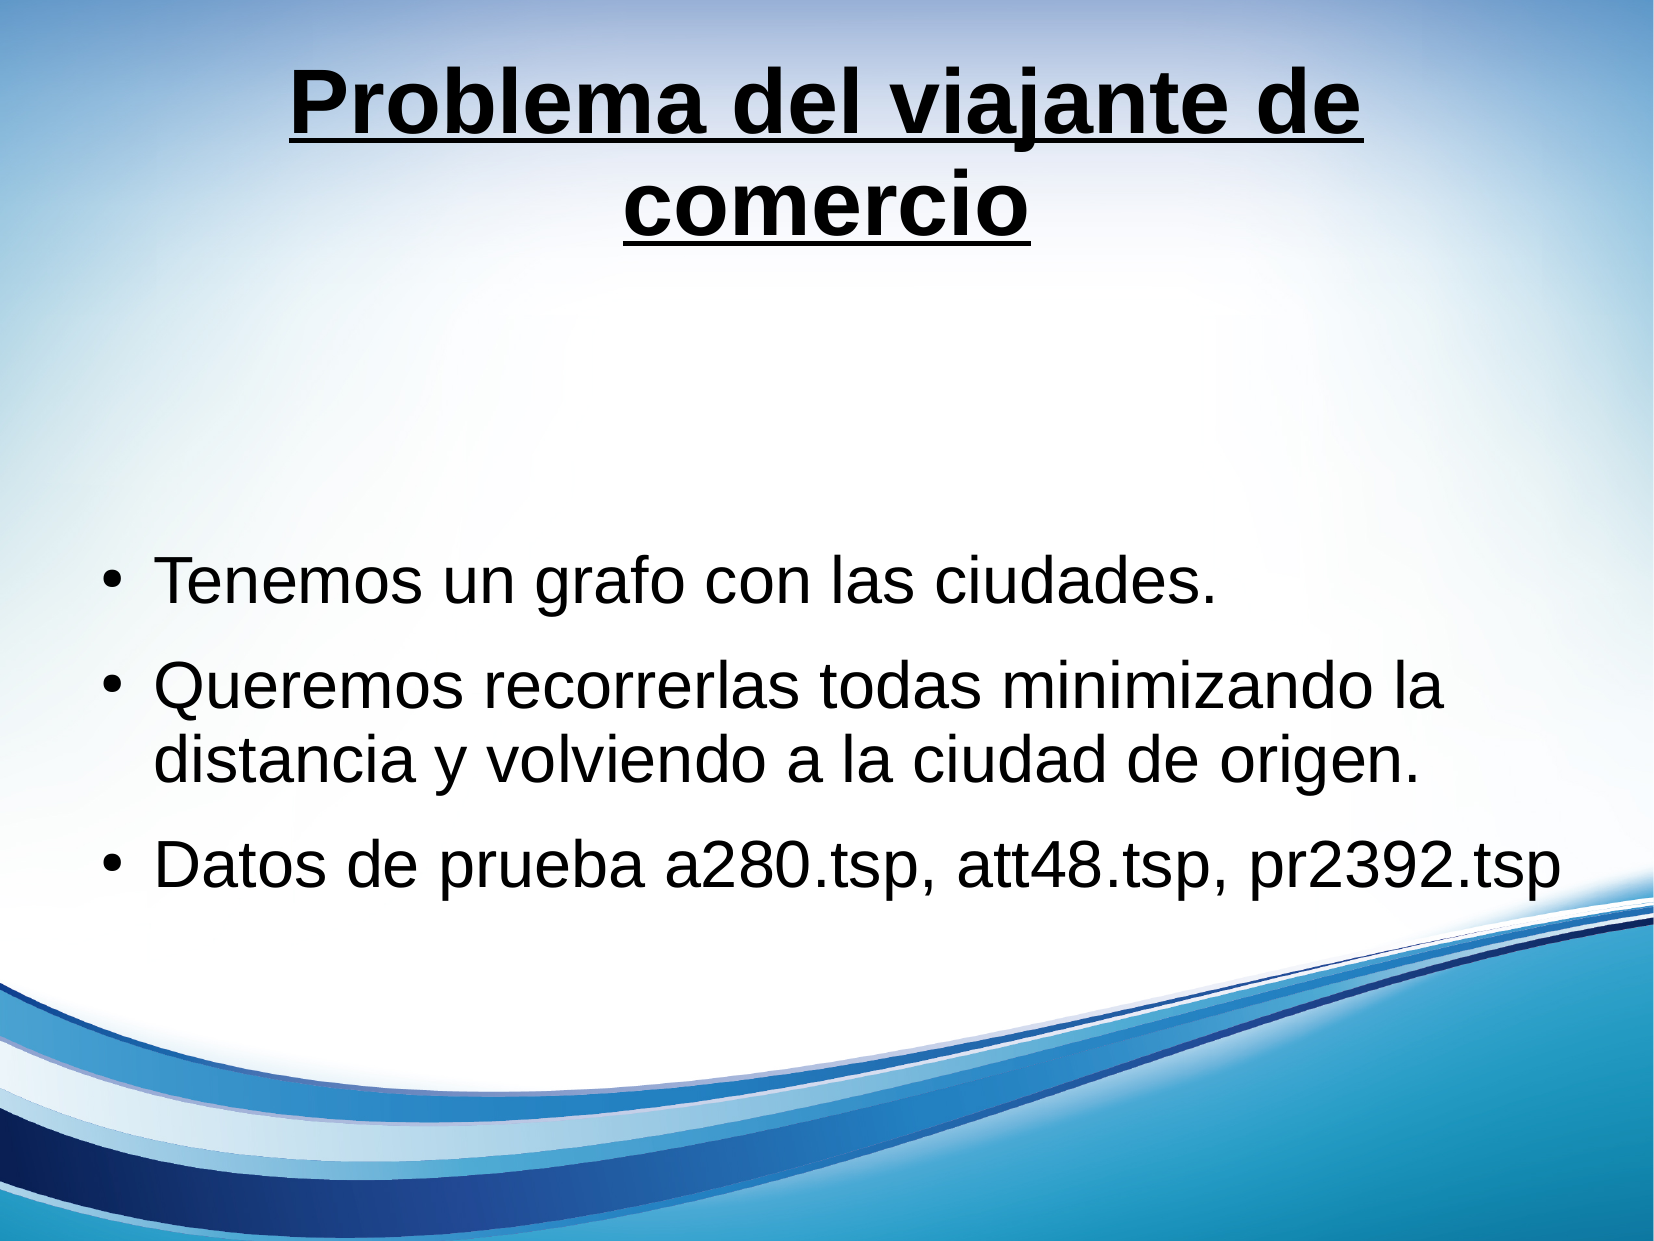

# Problema del viajante de comercio
Tenemos un grafo con las ciudades.
Queremos recorrerlas todas minimizando la distancia y volviendo a la ciudad de origen.
Datos de prueba a280.tsp, att48.tsp, pr2392.tsp